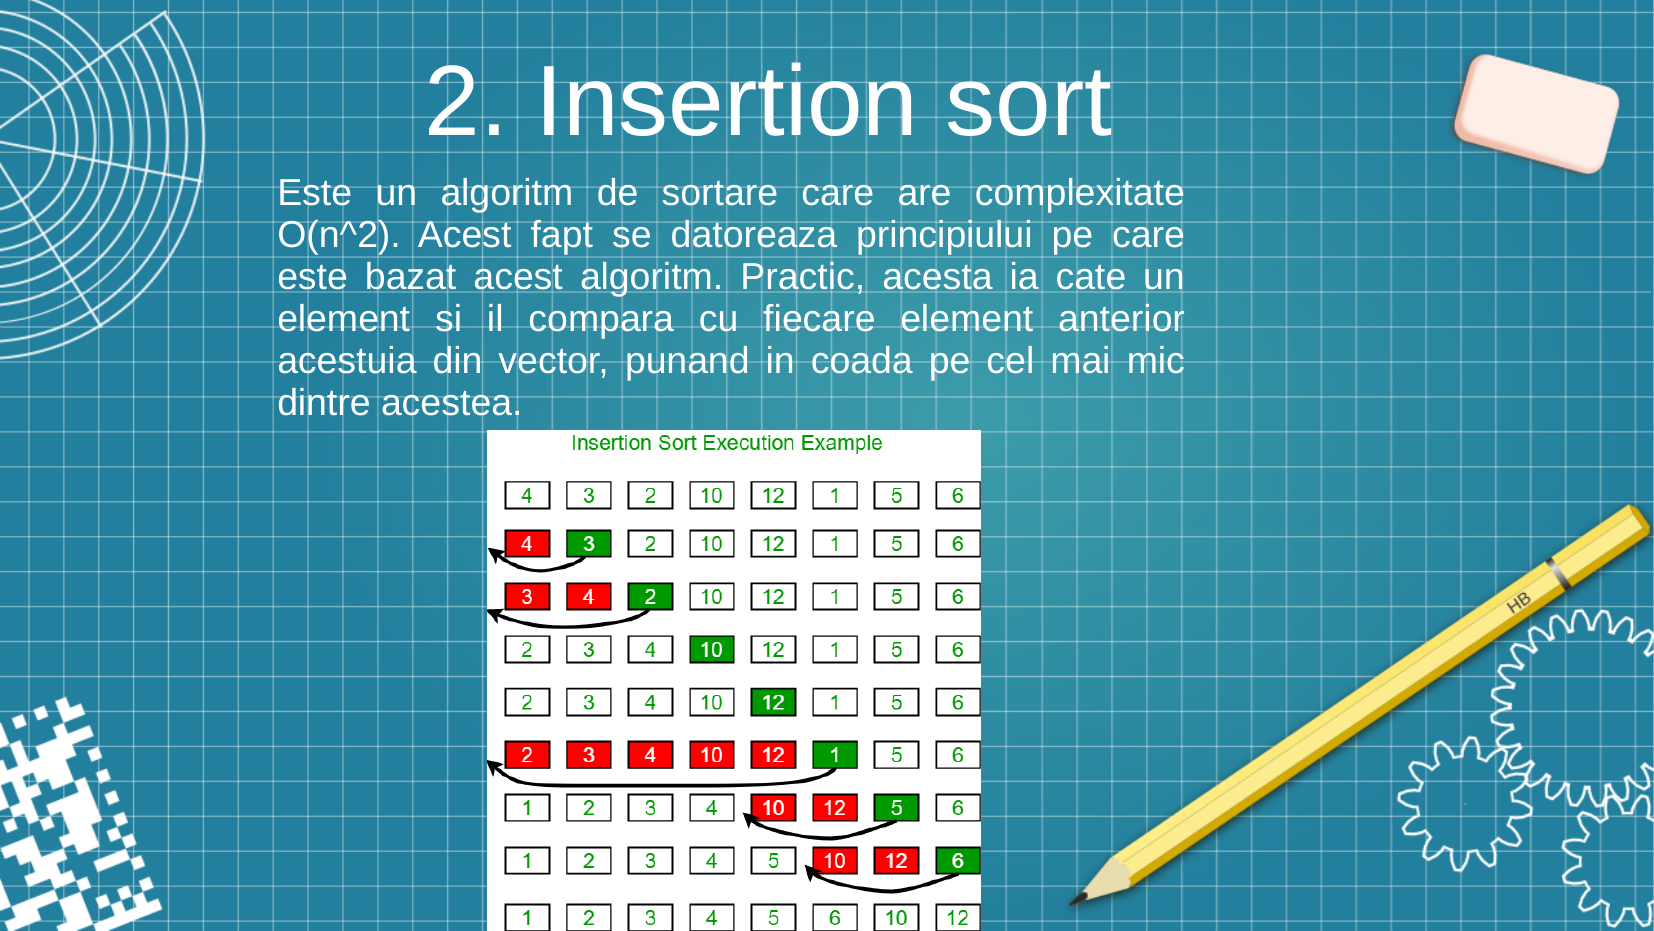

2. Insertion sort
Este un algoritm de sortare care are complexitate O(n^2). Acest fapt se datoreaza principiului pe care este bazat acest algoritm. Practic, acesta ia cate un element si il compara cu fiecare element anterior acestuia din vector, punand in coada pe cel mai mic dintre acestea.